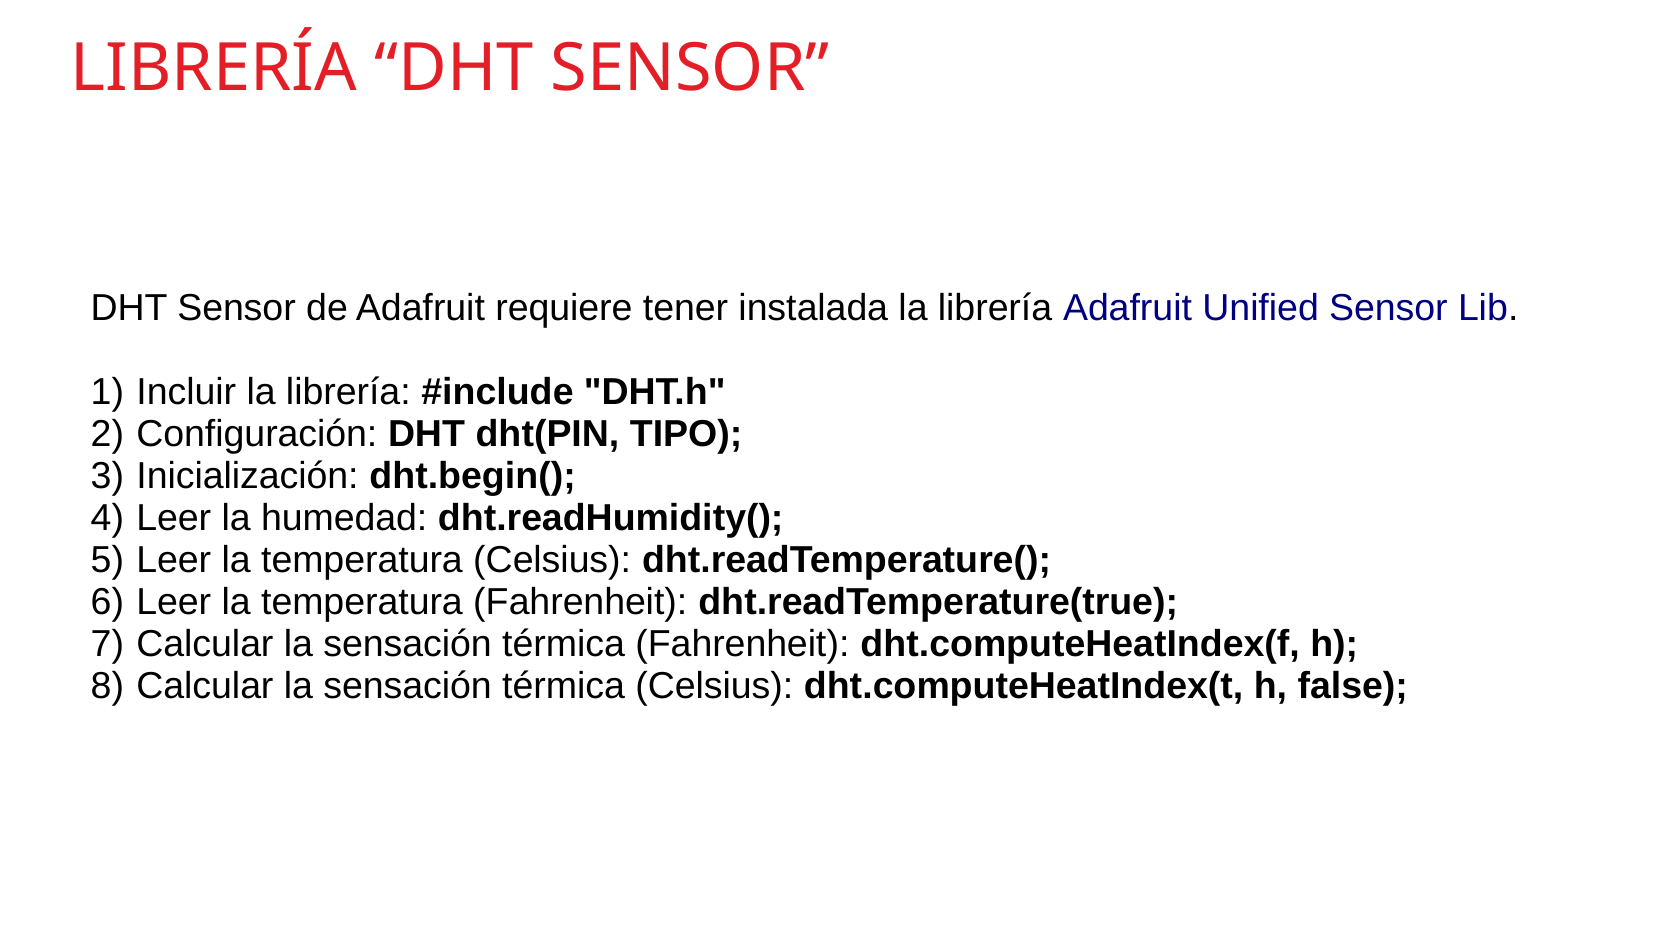

# LIBRERÍA “DHT SENSOR”
DHT Sensor de Adafruit requiere tener instalada la librería Adafruit Unified Sensor Lib.
 Incluir la librería: #include "DHT.h"
 Configuración: DHT dht(PIN, TIPO);
 Inicialización: dht.begin();
 Leer la humedad: dht.readHumidity();
 Leer la temperatura (Celsius): dht.readTemperature();
 Leer la temperatura (Fahrenheit): dht.readTemperature(true);
 Calcular la sensación térmica (Fahrenheit): dht.computeHeatIndex(f, h);
 Calcular la sensación térmica (Celsius): dht.computeHeatIndex(t, h, false);